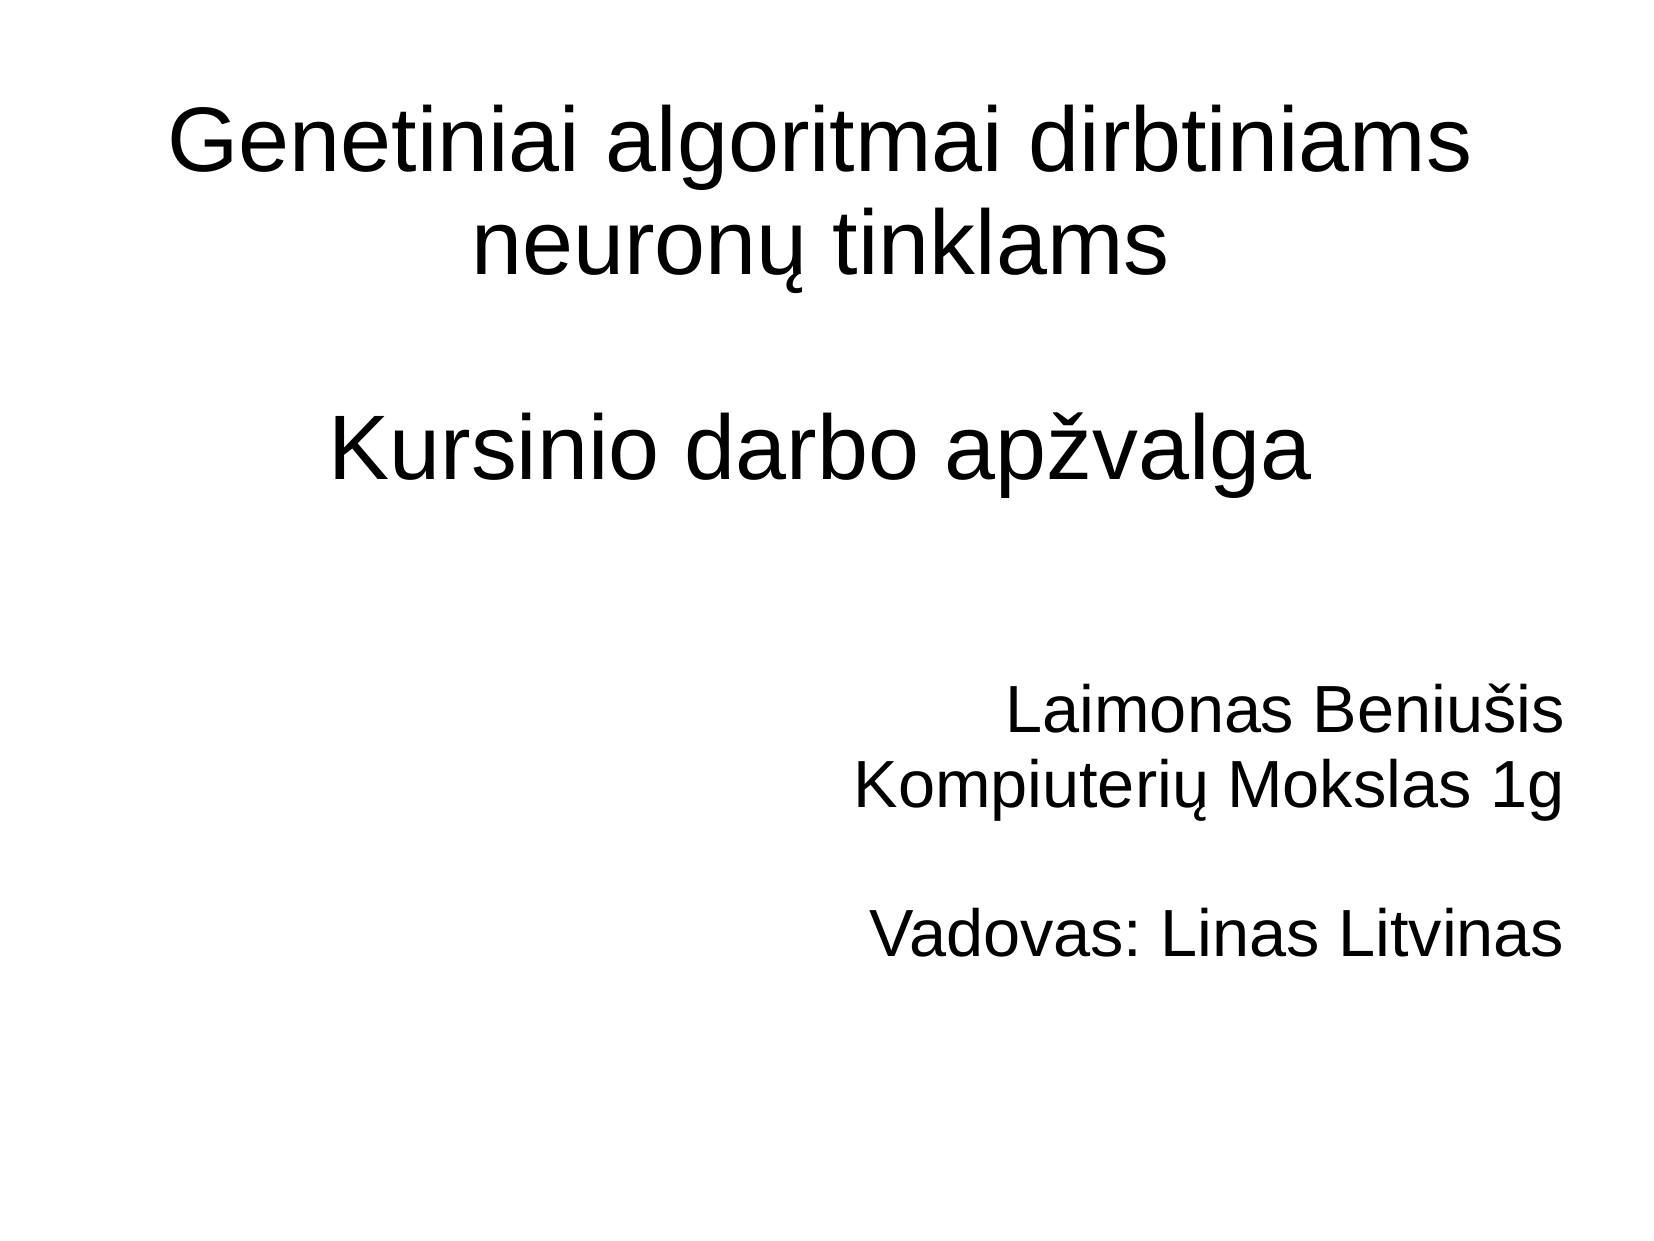

# Genetiniai algoritmai dirbtiniams neuronų tinklams Kursinio darbo apžvalga
Laimonas Beniušis
Kompiuterių Mokslas 1g
Vadovas: Linas Litvinas